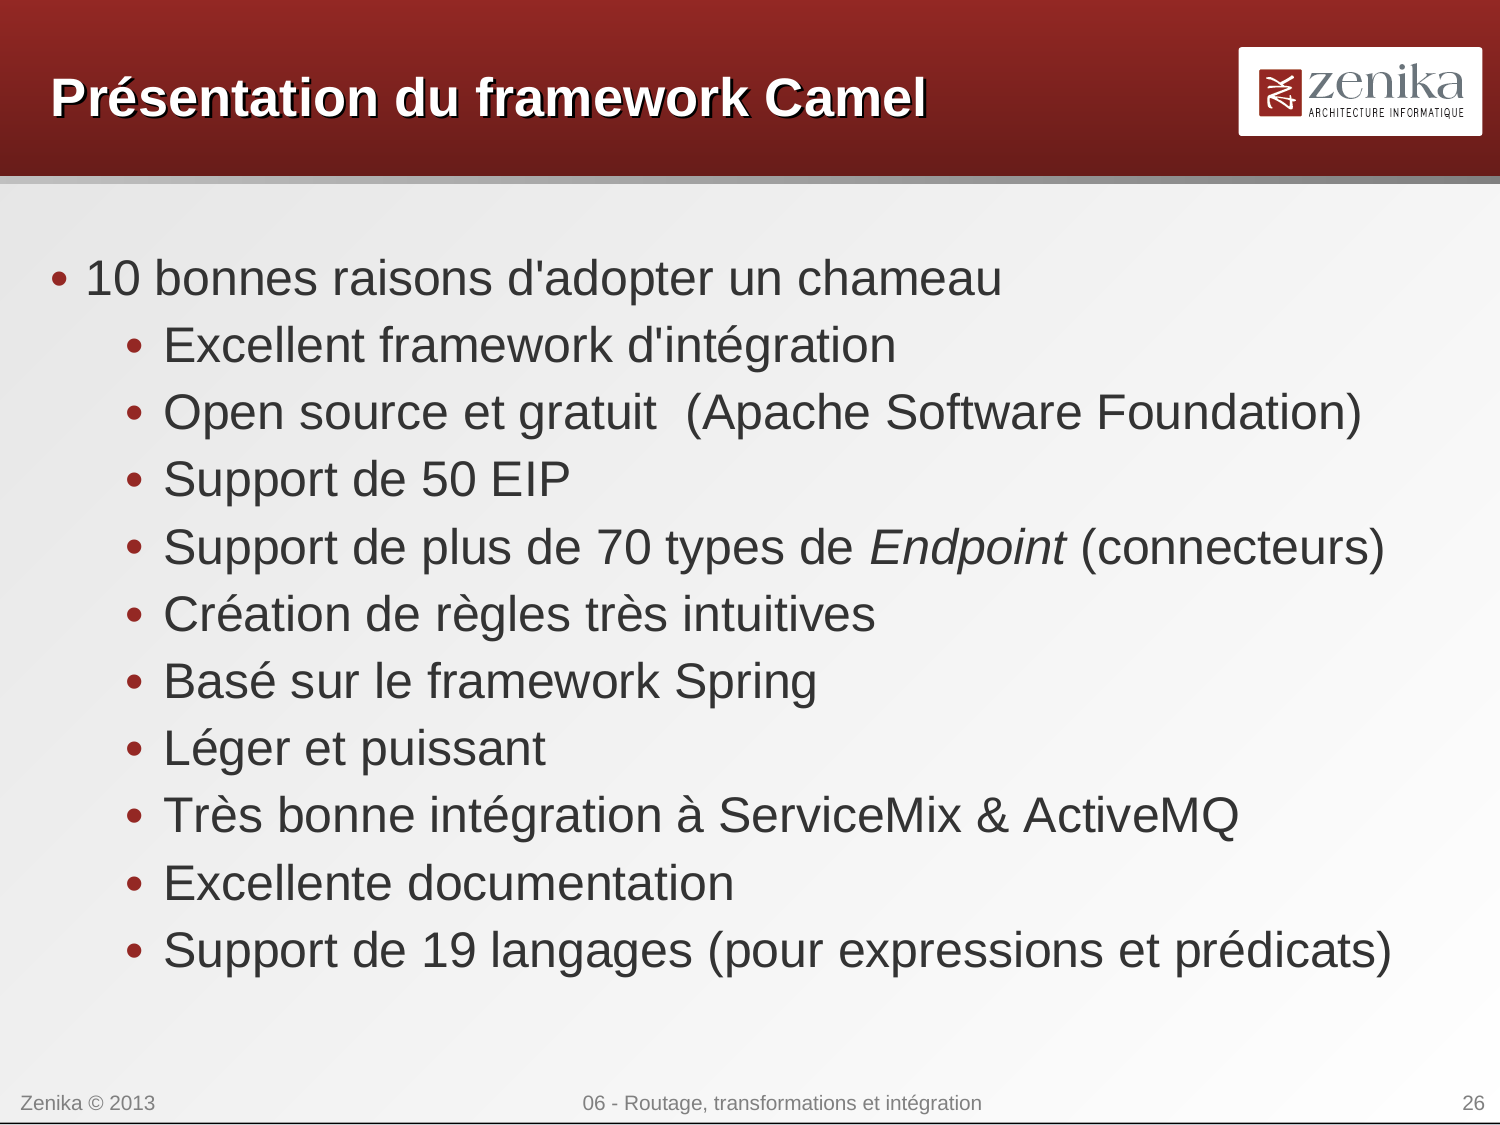

# Présentation du framework Camel
10 bonnes raisons d'adopter un chameau
Excellent framework d'intégration
Open source et gratuit (Apache Software Foundation)
Support de 50 EIP
Support de plus de 70 types de Endpoint (connecteurs)
Création de règles très intuitives
Basé sur le framework Spring
Léger et puissant
Très bonne intégration à ServiceMix & ActiveMQ
Excellente documentation
Support de 19 langages (pour expressions et prédicats)